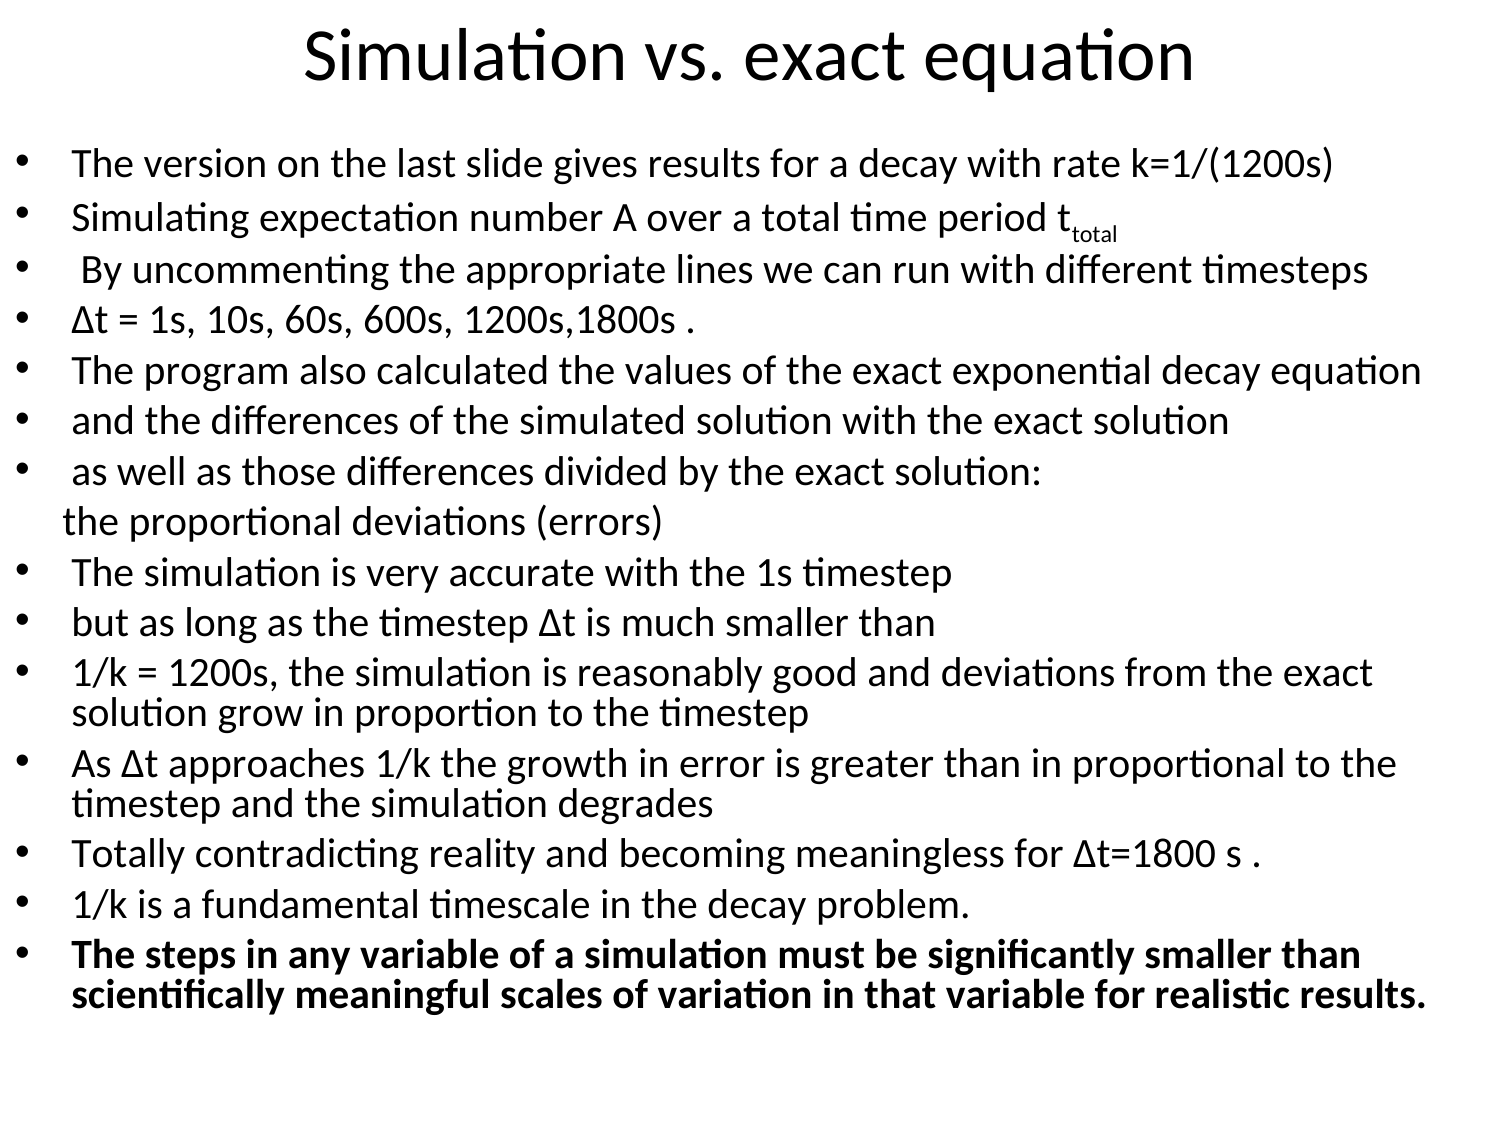

# Simulation vs. exact equation
The version on the last slide gives results for a decay with rate k=1/(1200s)
Simulating expectation number A over a total time period ttotal
 By uncommenting the appropriate lines we can run with different timesteps
Δt = 1s, 10s, 60s, 600s, 1200s,1800s .
The program also calculated the values of the exact exponential decay equation
and the differences of the simulated solution with the exact solution
as well as those differences divided by the exact solution:
 the proportional deviations (errors)
The simulation is very accurate with the 1s timestep
but as long as the timestep Δt is much smaller than
1/k = 1200s, the simulation is reasonably good and deviations from the exact solution grow in proportion to the timestep
As Δt approaches 1/k the growth in error is greater than in proportional to the timestep and the simulation degrades
Totally contradicting reality and becoming meaningless for Δt=1800 s .
1/k is a fundamental timescale in the decay problem.
The steps in any variable of a simulation must be significantly smaller than scientifically meaningful scales of variation in that variable for realistic results.